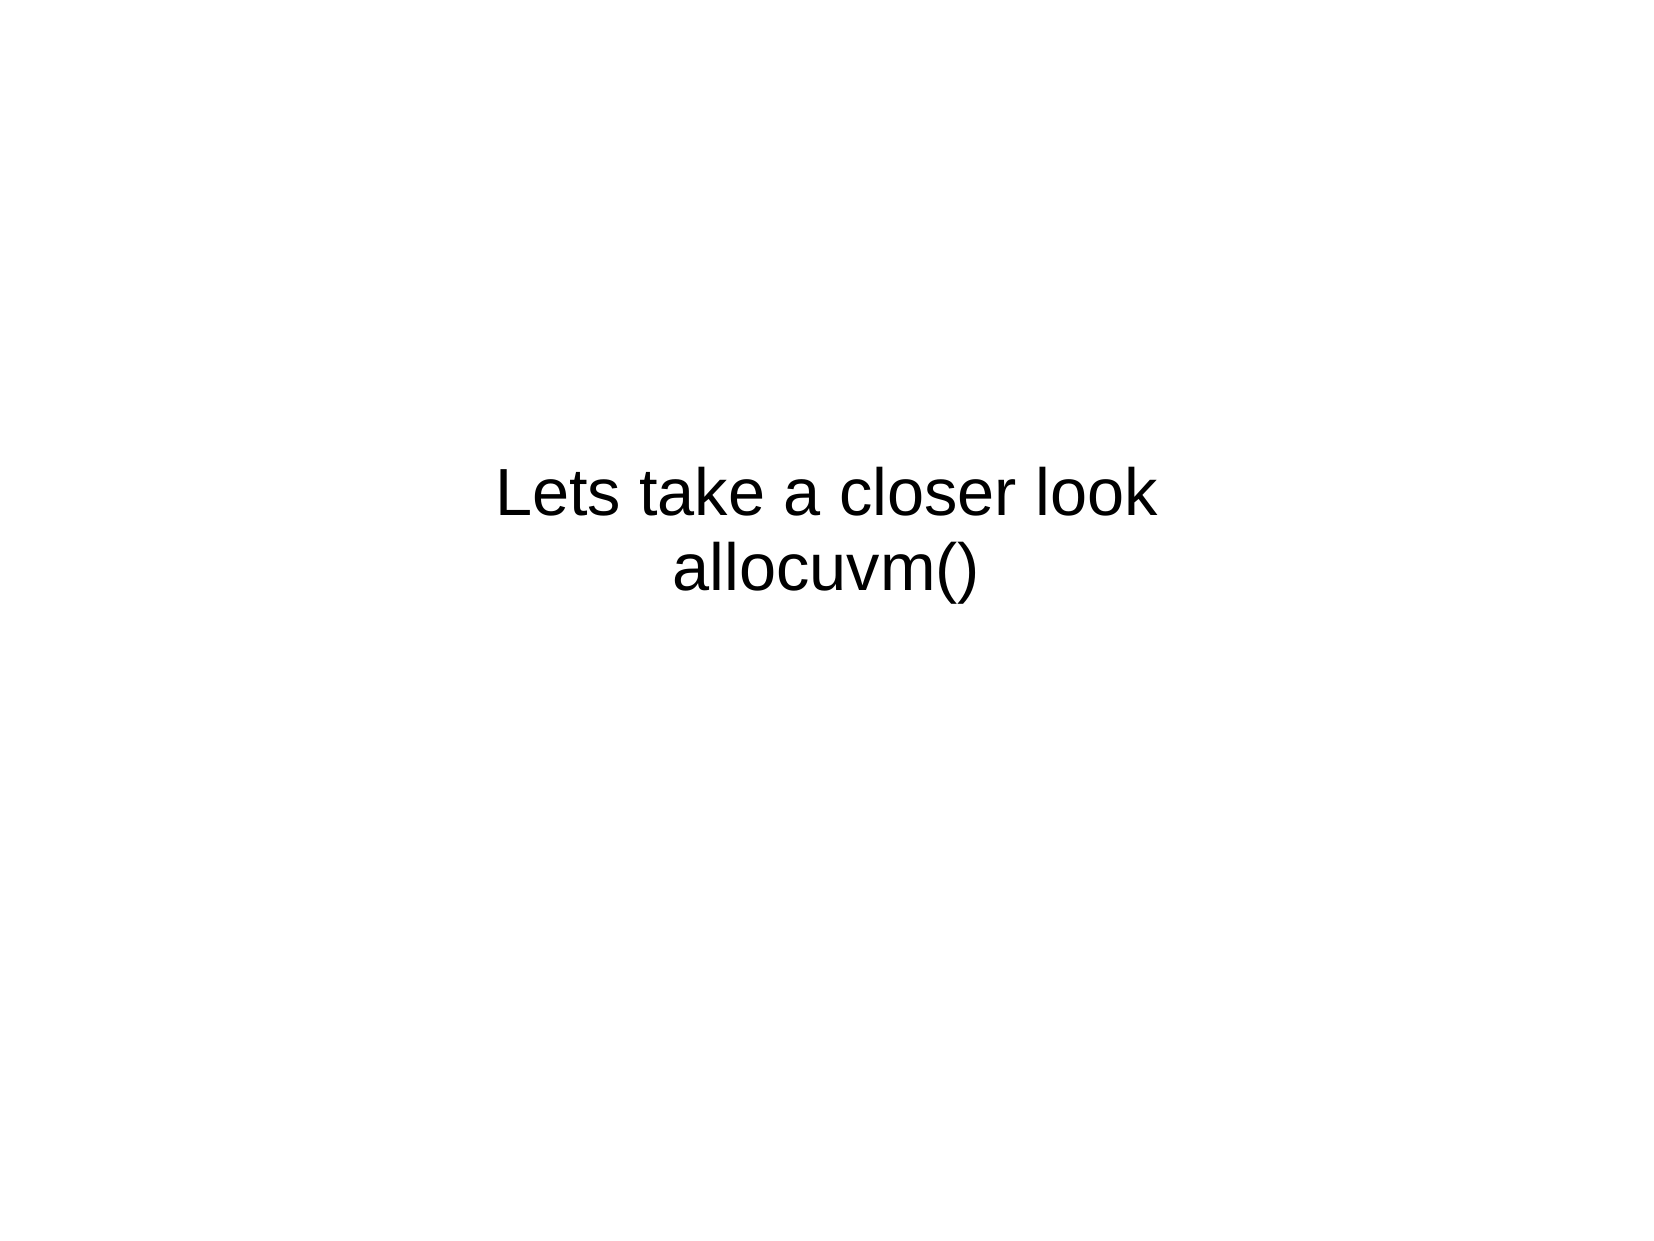

# Lets take a closer look
allocuvm()